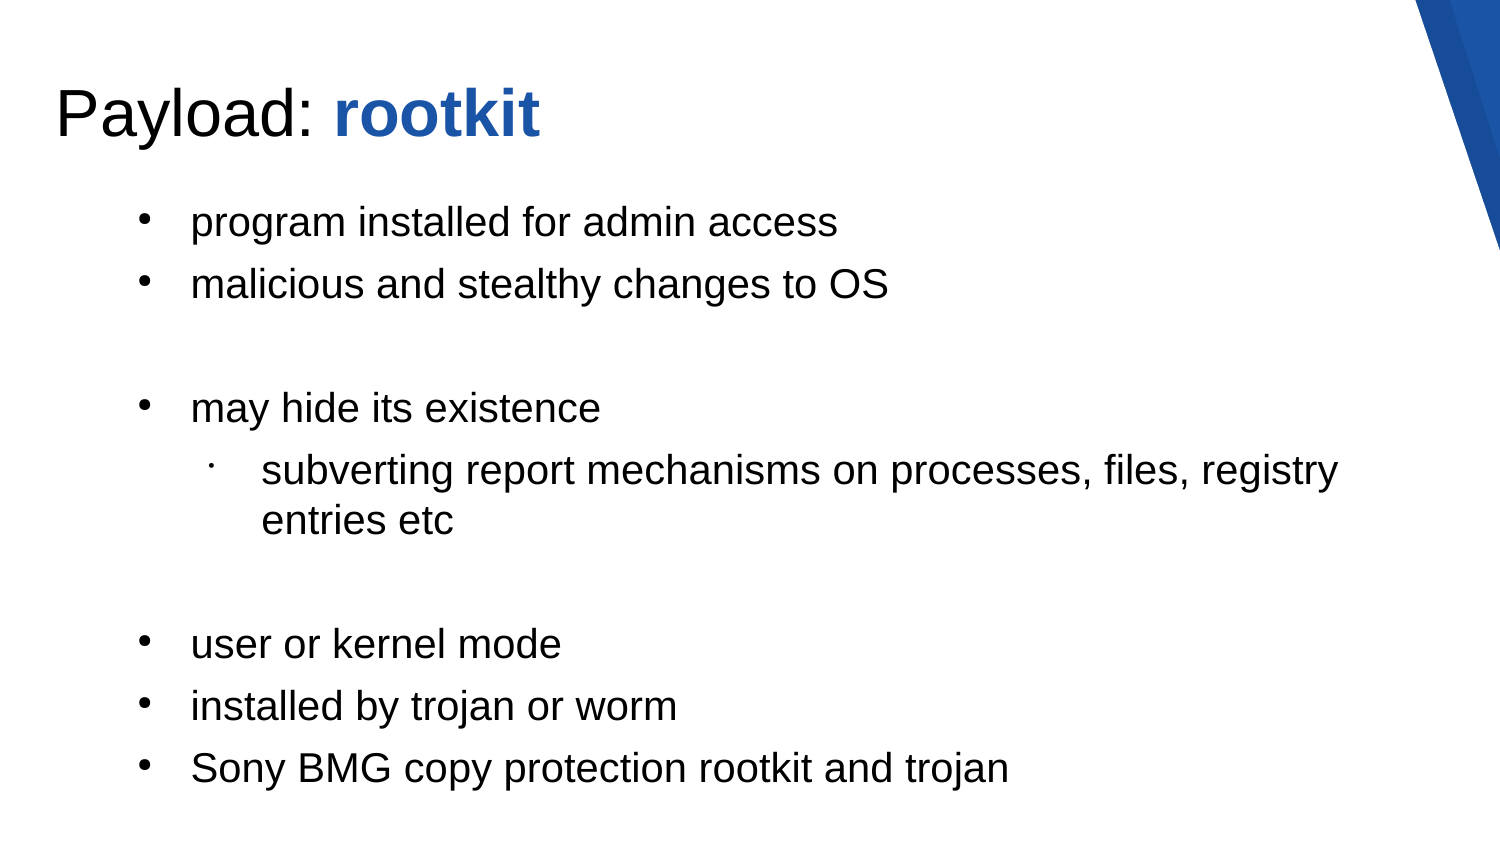

Payload: rootkit
# program installed for admin access
malicious and stealthy changes to OS
may hide its existence
subverting report mechanisms on processes, files, registry entries etc
user or kernel mode
installed by trojan or worm
Sony BMG copy protection rootkit and trojan